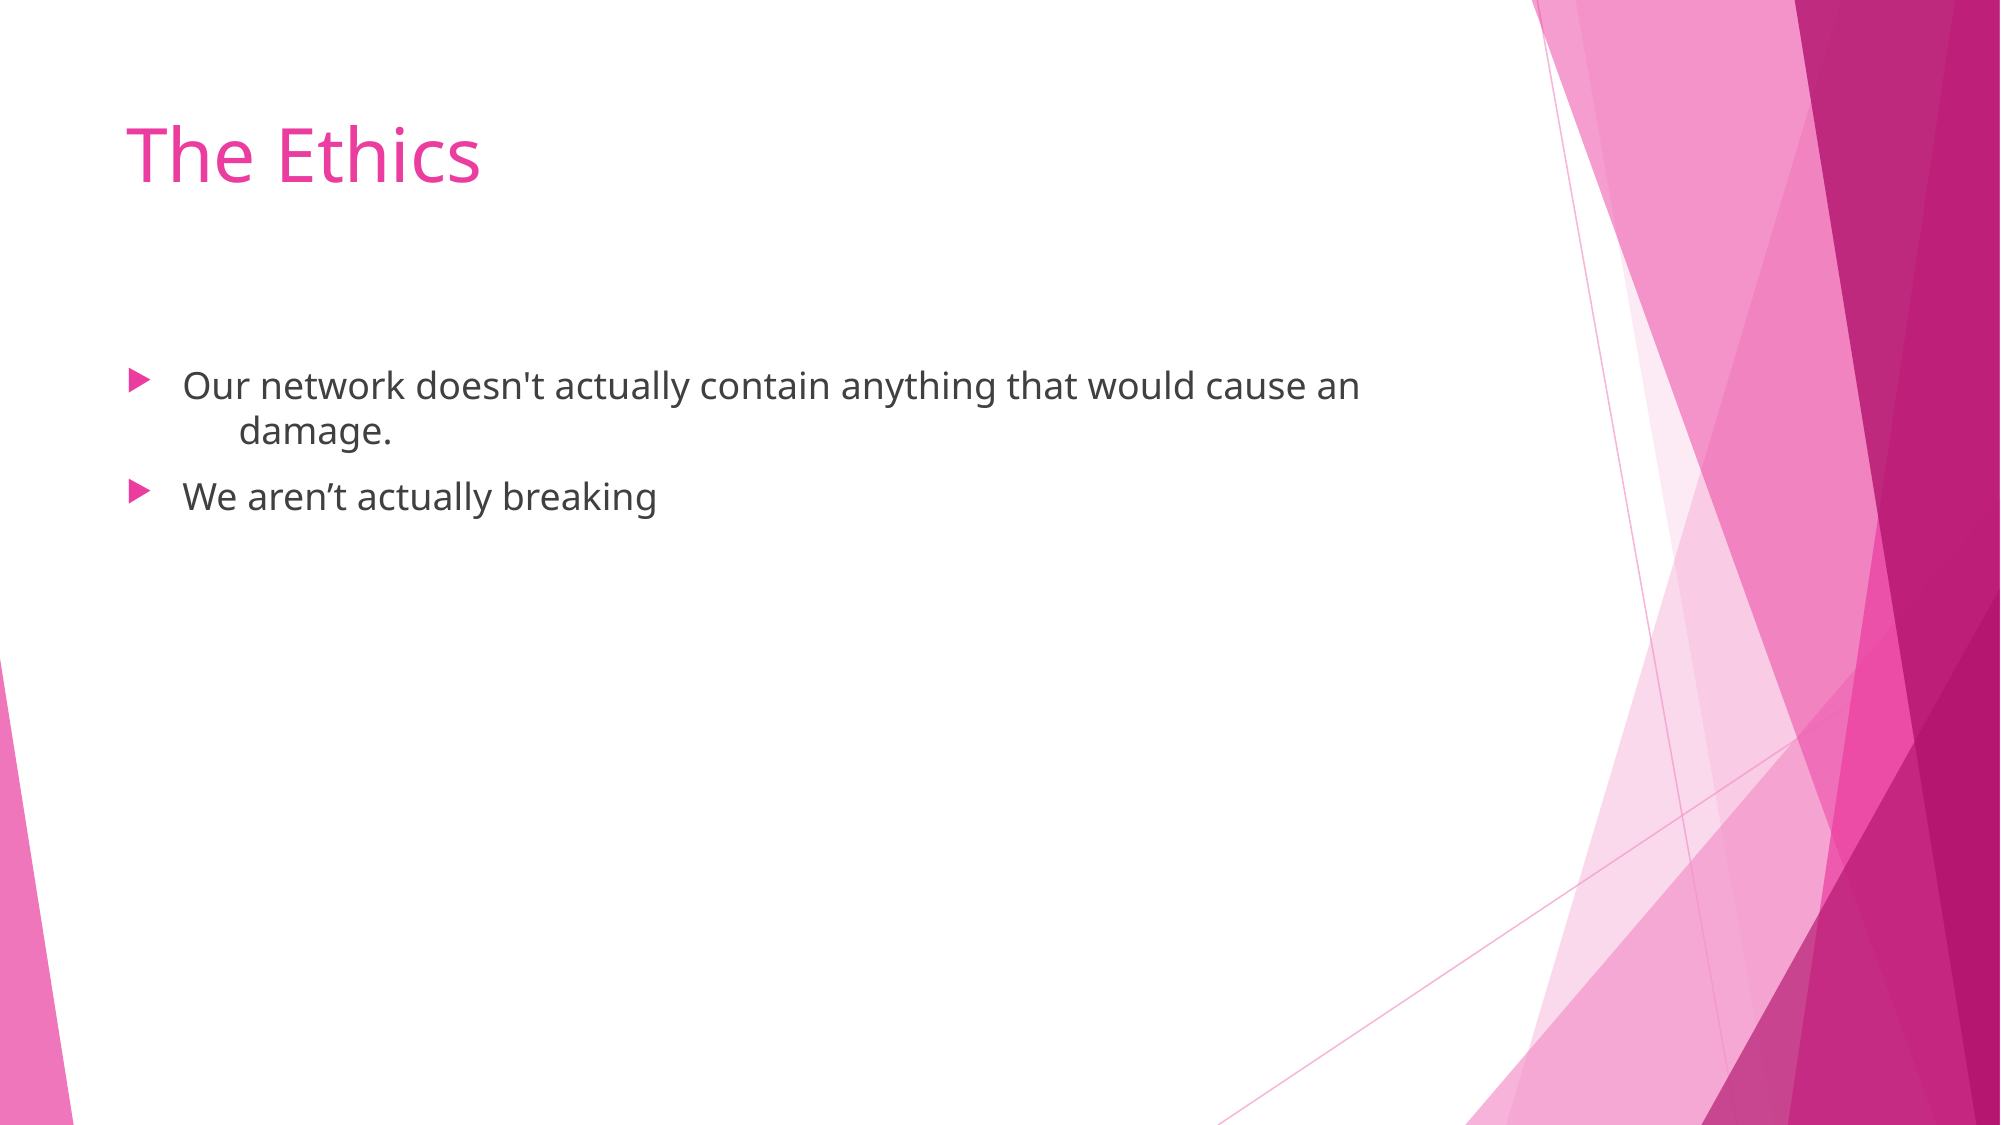

# The Ethics
Our network doesn't actually contain anything that would cause an damage.
We aren’t actually breaking